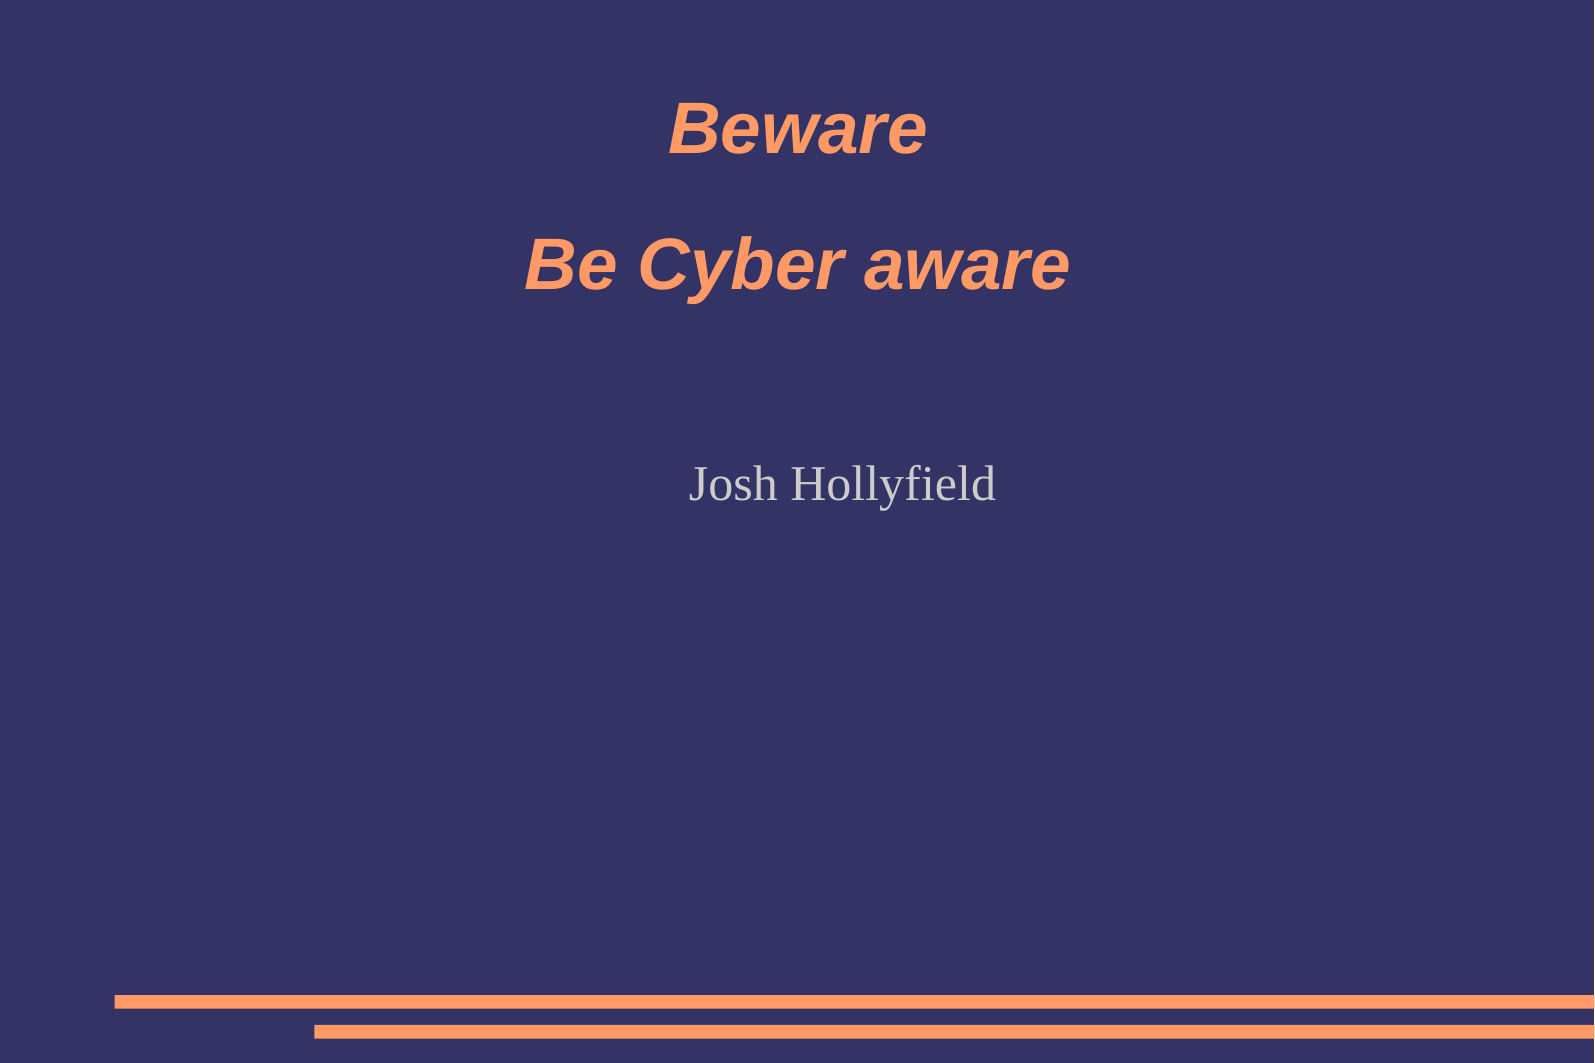

# Beware
Be Cyber aware
Josh Hollyfield